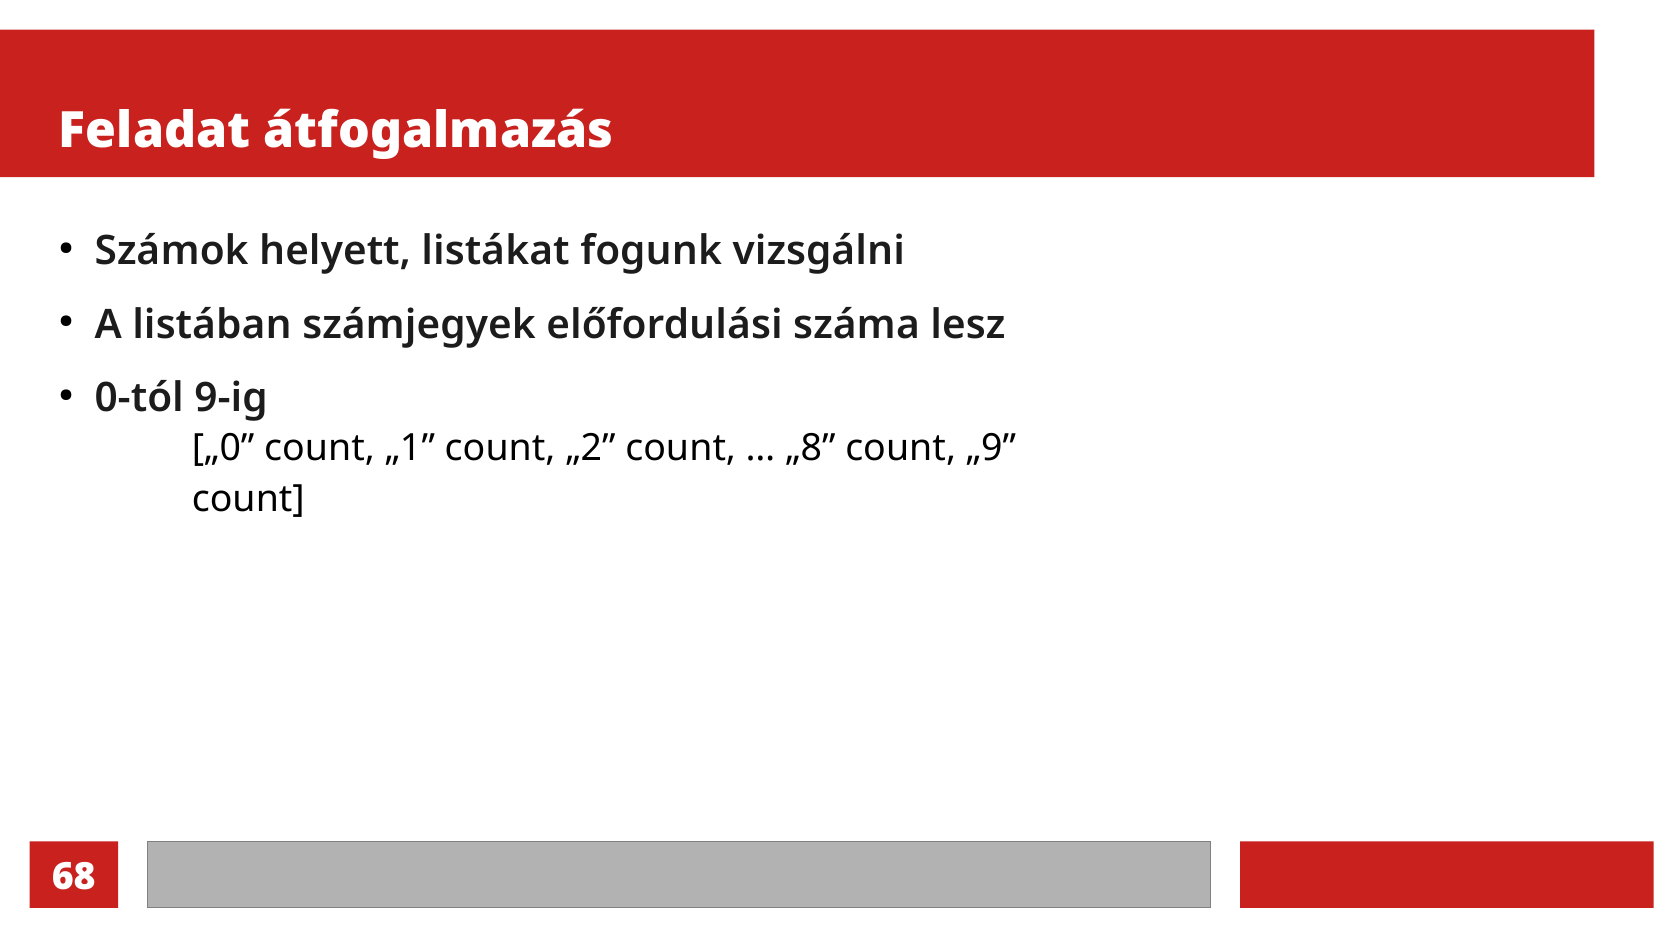

# Feladat átfogalmazás
Számok helyett, listákat fogunk vizsgálni
A listában számjegyek előfordulási száma lesz
0-tól 9-ig
[„0” count, „1” count, „2” count, … „8” count, „9” count]
68